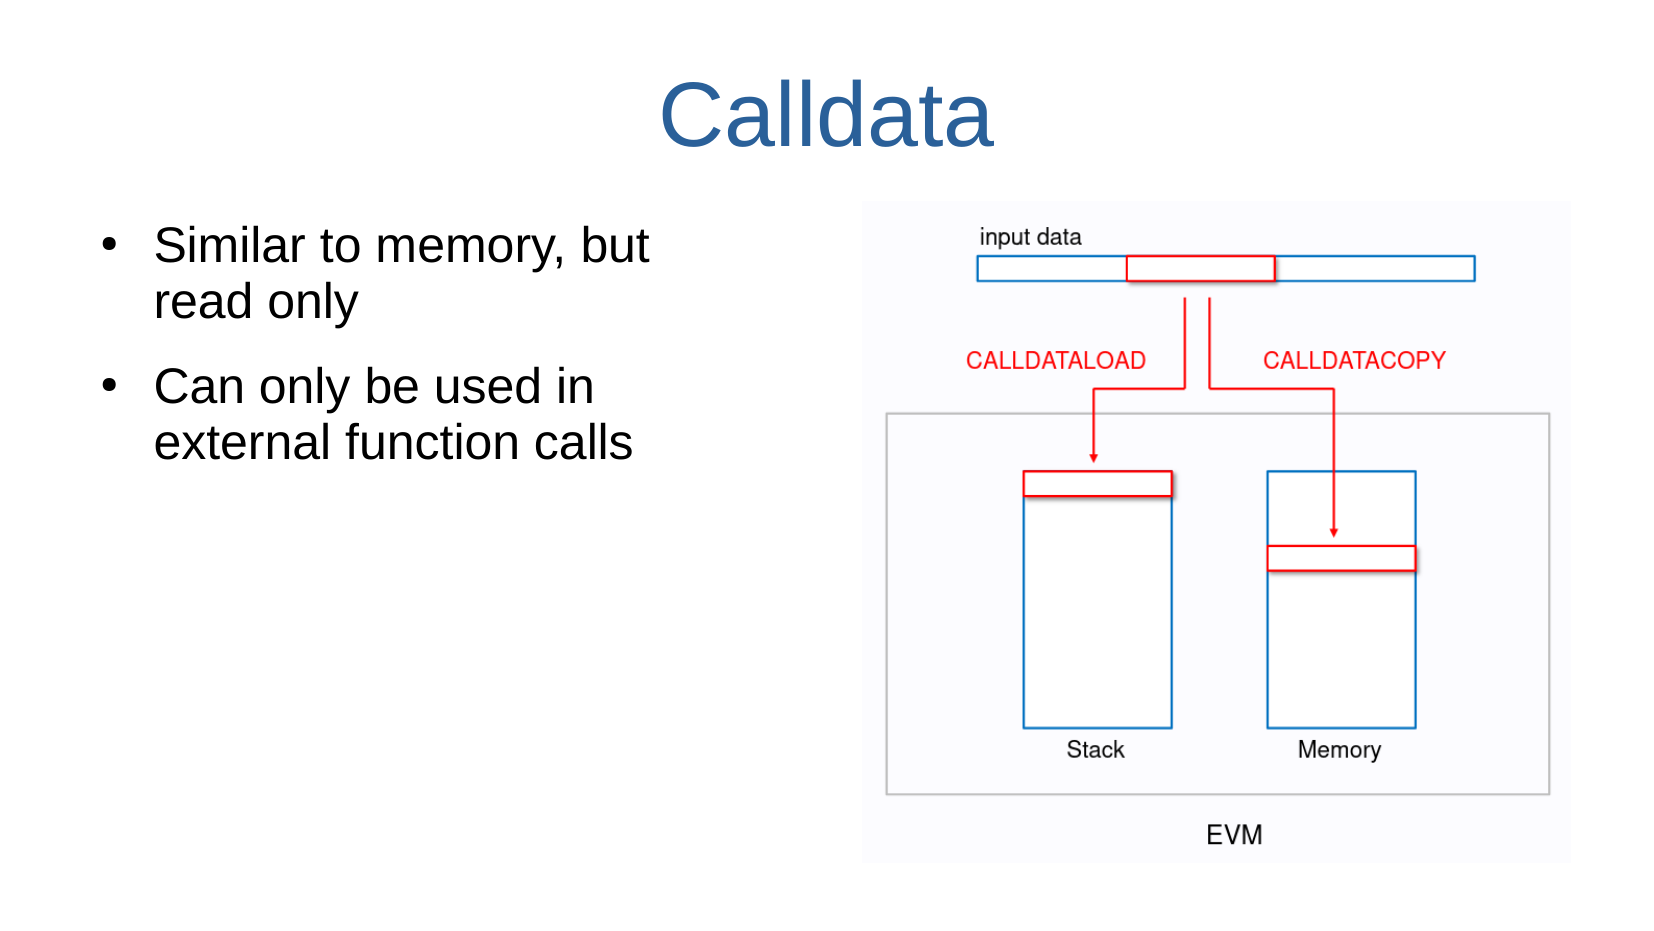

Calldata
# Similar to memory, but read only
Can only be used in
external function calls